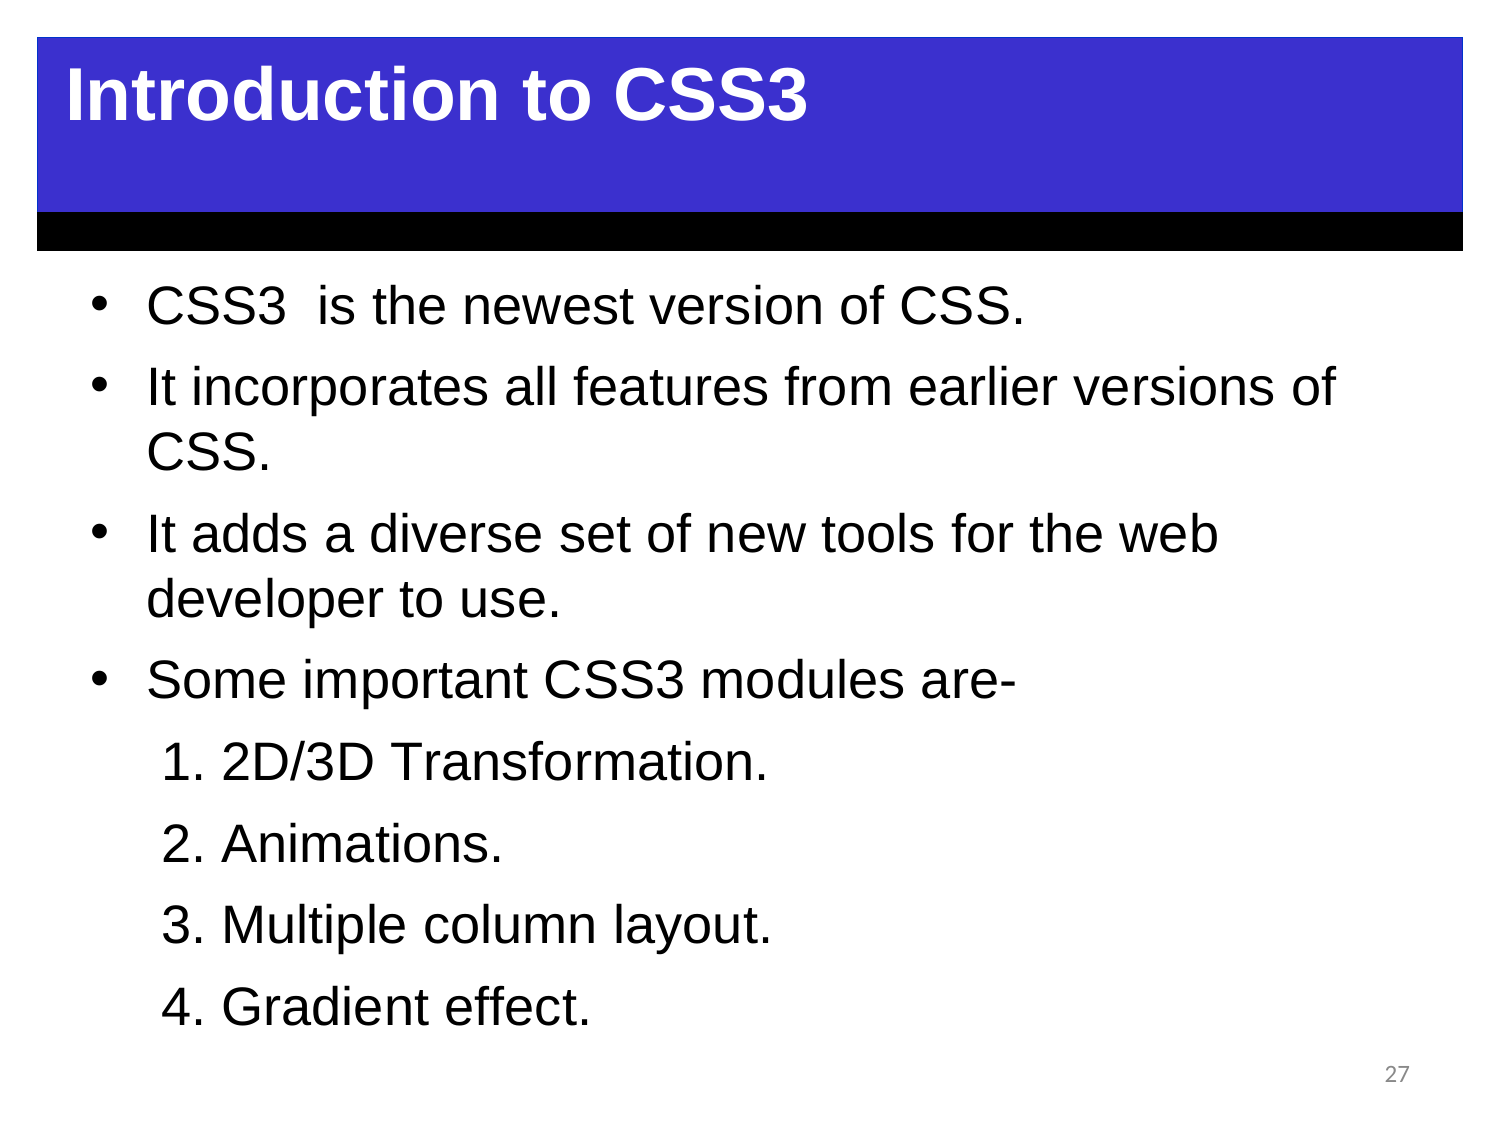

Introduction to CSS3
# CSS3 is the newest version of CSS.
It incorporates all features from earlier versions of CSS.
It adds a diverse set of new tools for the web developer to use.
Some important CSS3 modules are-
 1. 2D/3D Transformation.
 2. Animations.
 3. Multiple column layout.
 4. Gradient effect.